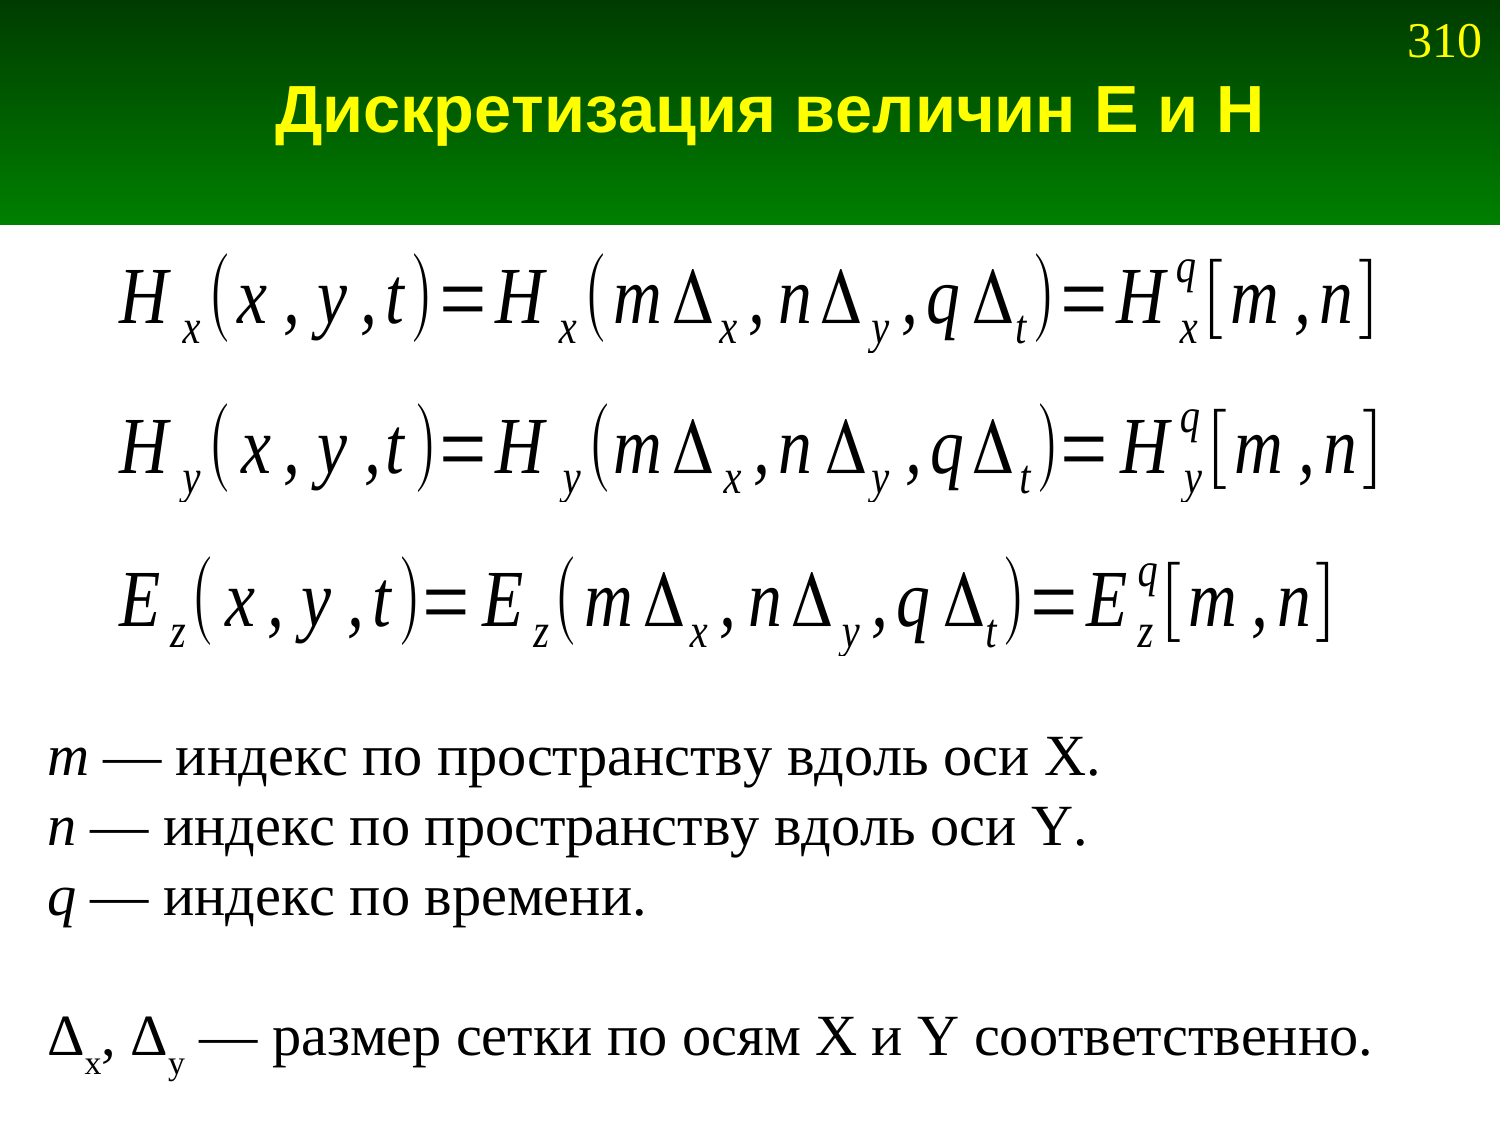

# Дискретизация величин E и H
m — индекс по пространству вдоль оси X.
n — индекс по пространству вдоль оси Y.
q — индекс по времени.
Δx, Δy — размер сетки по осям X и Y соответственно.